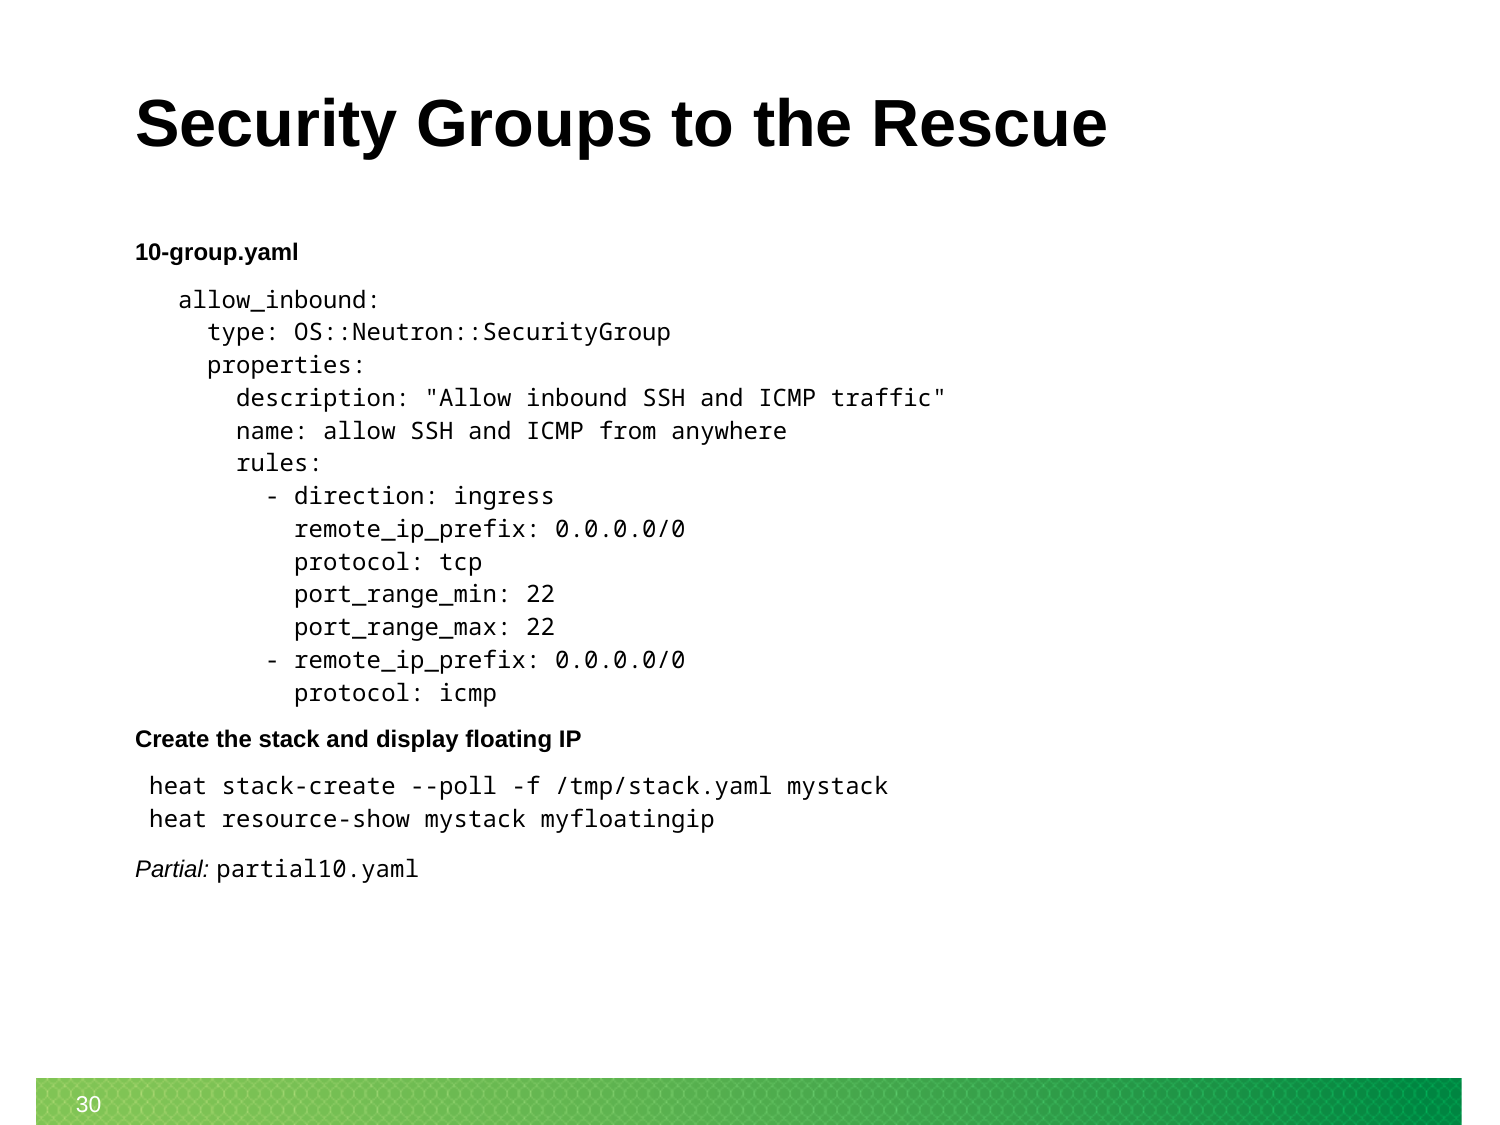

# Security Groups to the Rescue
10-group.yaml
 allow_inbound:
 type: OS::Neutron::SecurityGroup
 properties:
 description: "Allow inbound SSH and ICMP traffic"
 name: allow SSH and ICMP from anywhere
 rules:
 - direction: ingress
 remote_ip_prefix: 0.0.0.0/0
 protocol: tcp
 port_range_min: 22
 port_range_max: 22
 - remote_ip_prefix: 0.0.0.0/0
 protocol: icmp
Create the stack and display floating IP
heat stack-create --poll -f /tmp/stack.yaml mystack
heat resource-show mystack myfloatingip
Partial: partial10.yaml